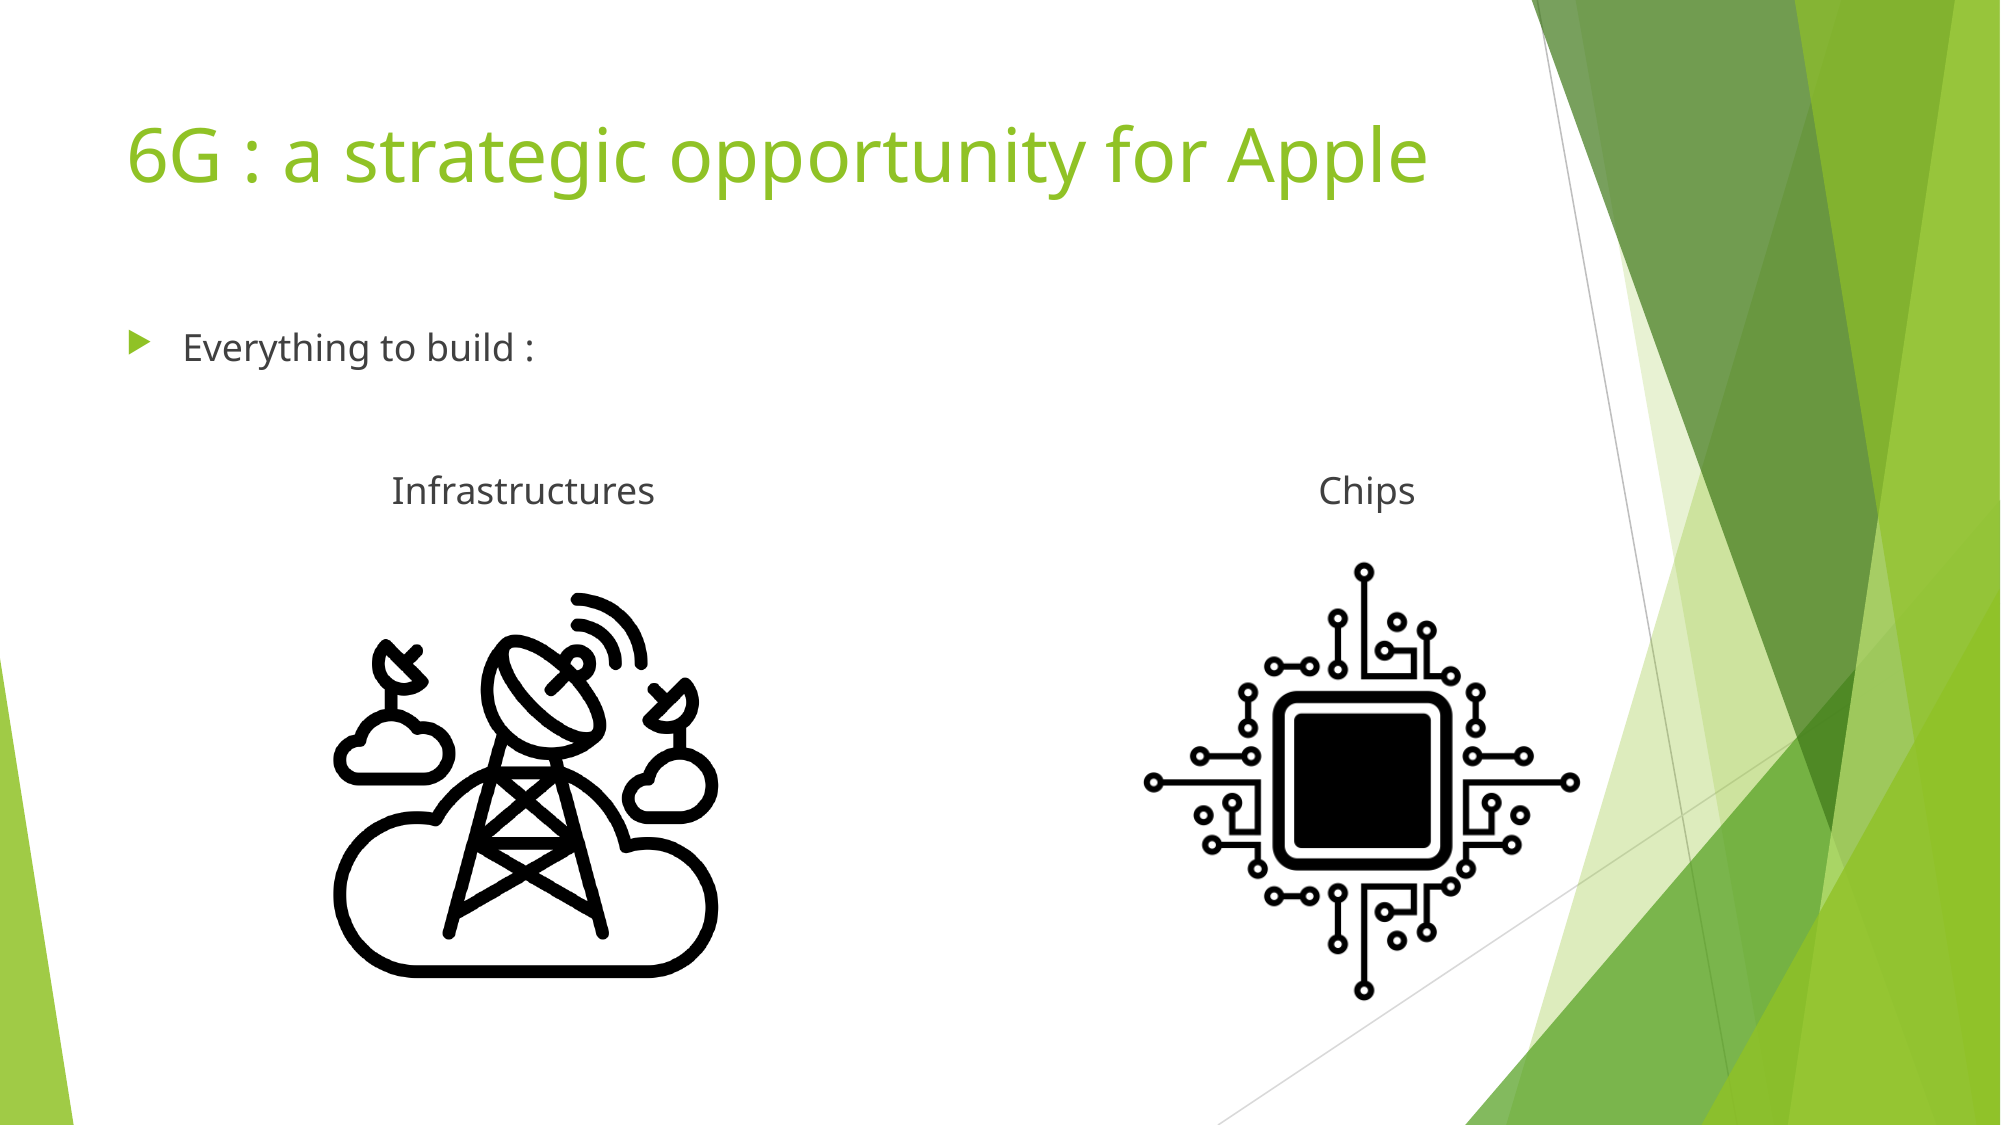

# 6G : a strategic opportunity for Apple
Everything to build :
Infrastructures
Chips